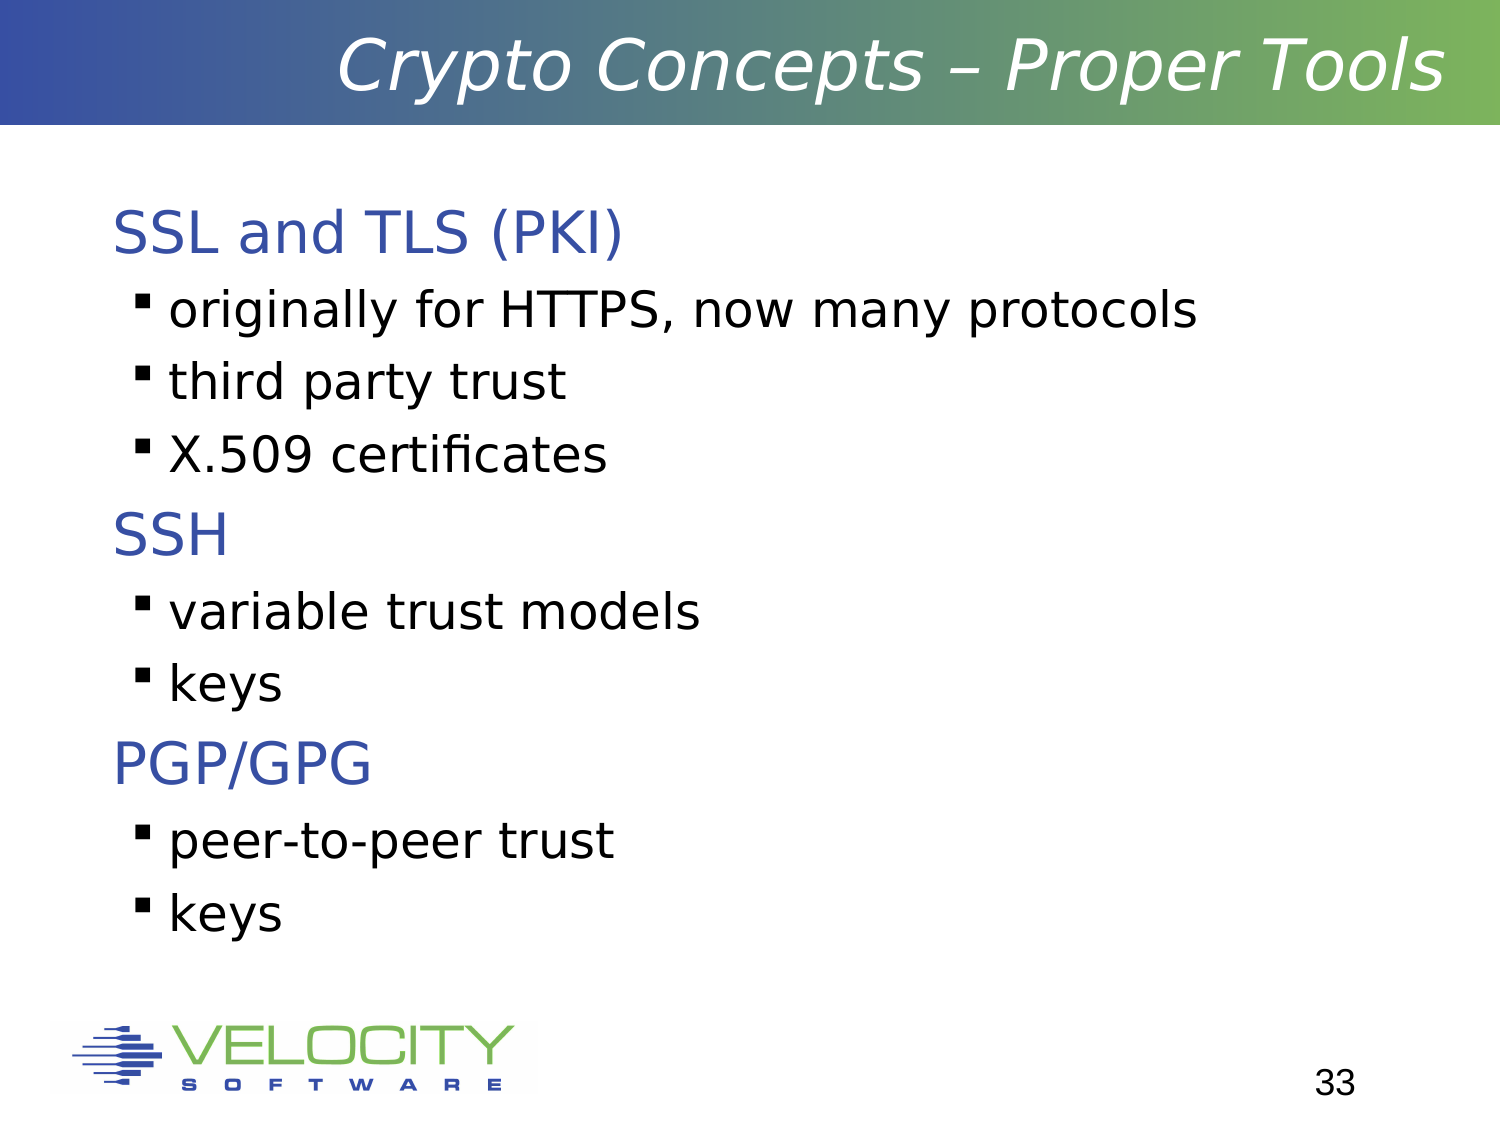

# Crypto Concepts – Proper Tools
SSL and TLS (PKI)
originally for HTTPS, now many protocols
third party trust
X.509 certificates
SSH
variable trust models
keys
PGP/GPG
peer-to-peer trust
keys
33